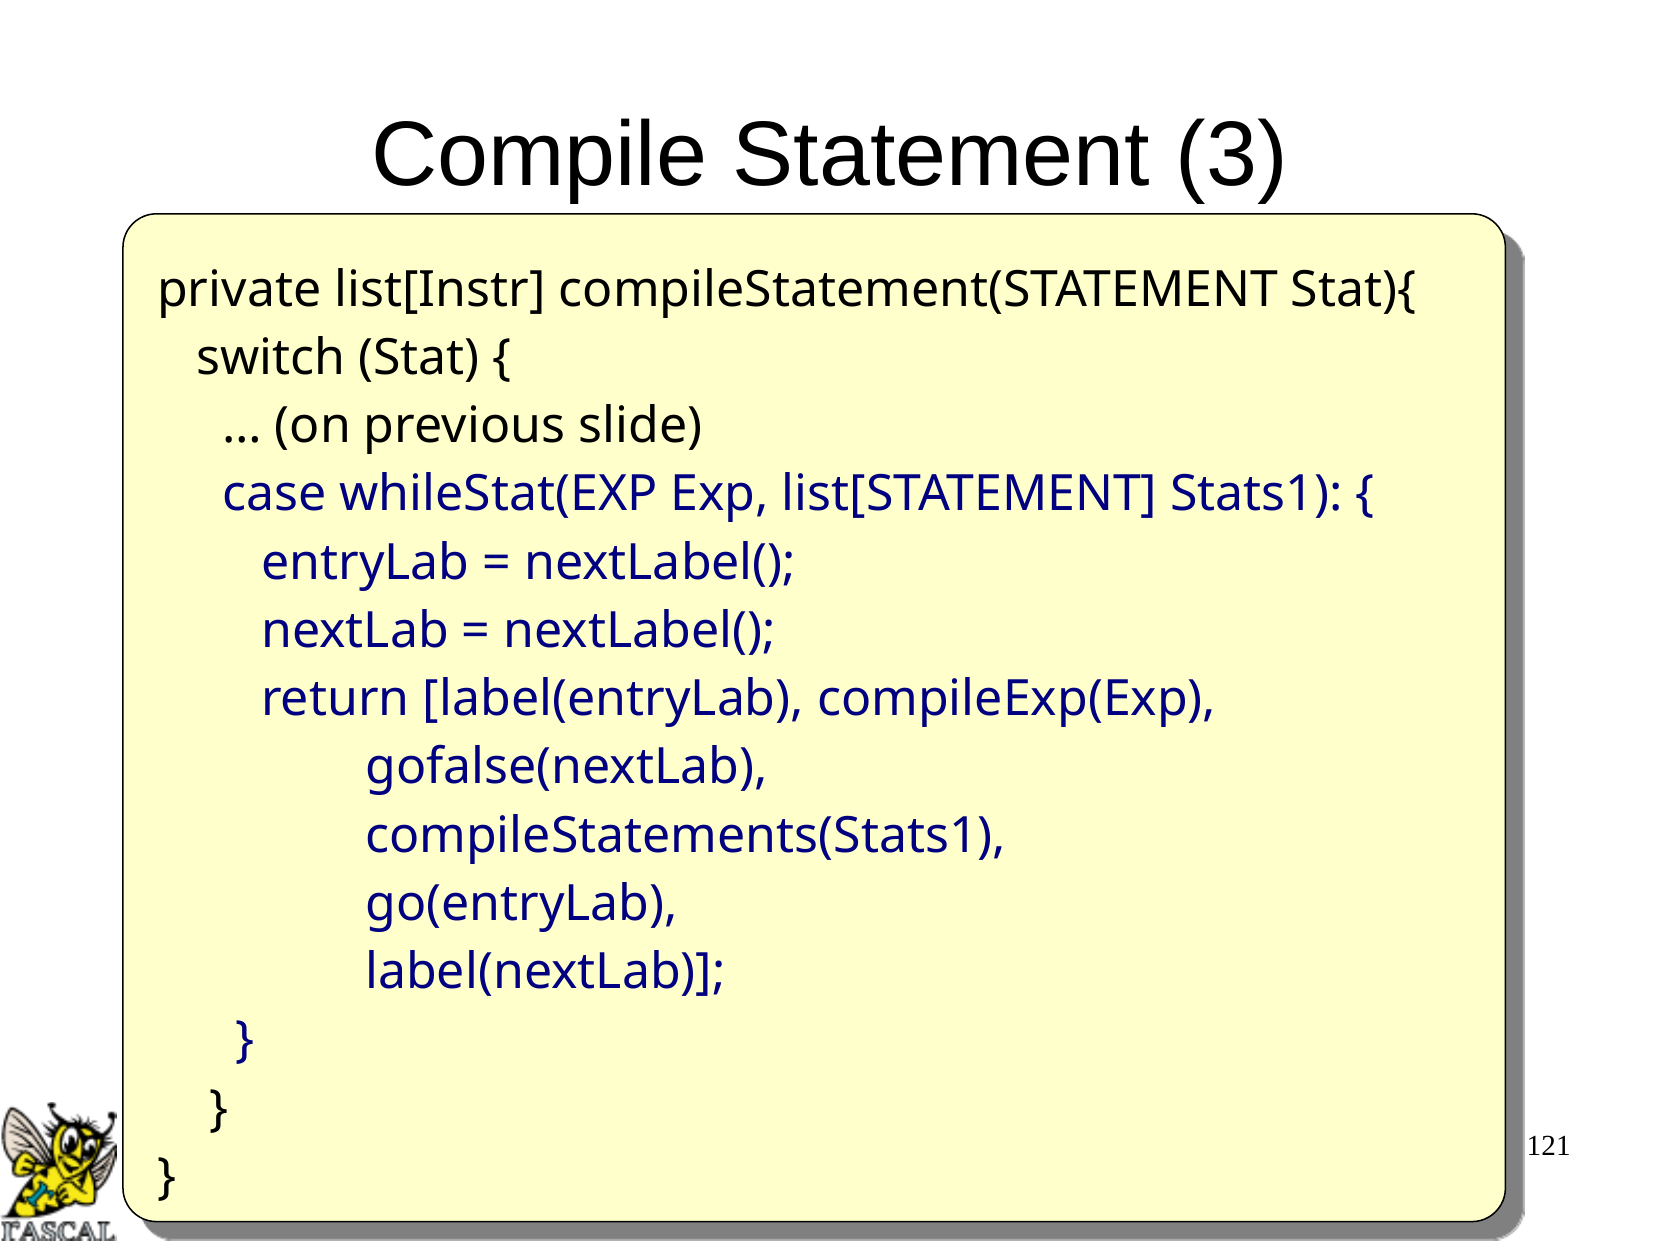

# Compile Statement (3)
private list[Instr] compileStatement(STATEMENT Stat){
 switch (Stat) {
 … (on previous slide)
 case whileStat(EXP Exp, list[STATEMENT] Stats1): {
 entryLab = nextLabel();
 nextLab = nextLabel();
 return [label(entryLab), compileExp(Exp),
 gofalse(nextLab),
 compileStatements(Stats1),
 go(entryLab),
 label(nextLab)];
 }
 }
}
121
private list[Instr] compileStatement(STATEMENT Stat){
 switch (Stat) {
 … (on previous slide)
 case ifStat(EXP Exp, list[STATEMENT] Stats1,
 list[STATEMENT] Stats2):{
 nextLab = nextLabel(); falseLab = nextLabel();
 return [compileExp(Exp),
 gofalse(falseLab),
 compileStatements(Stats1),
 go(nextLab),
 label(falseLab), compileStatements(Stats2),
 label(nextLab)];
 }
 … (on next slide)